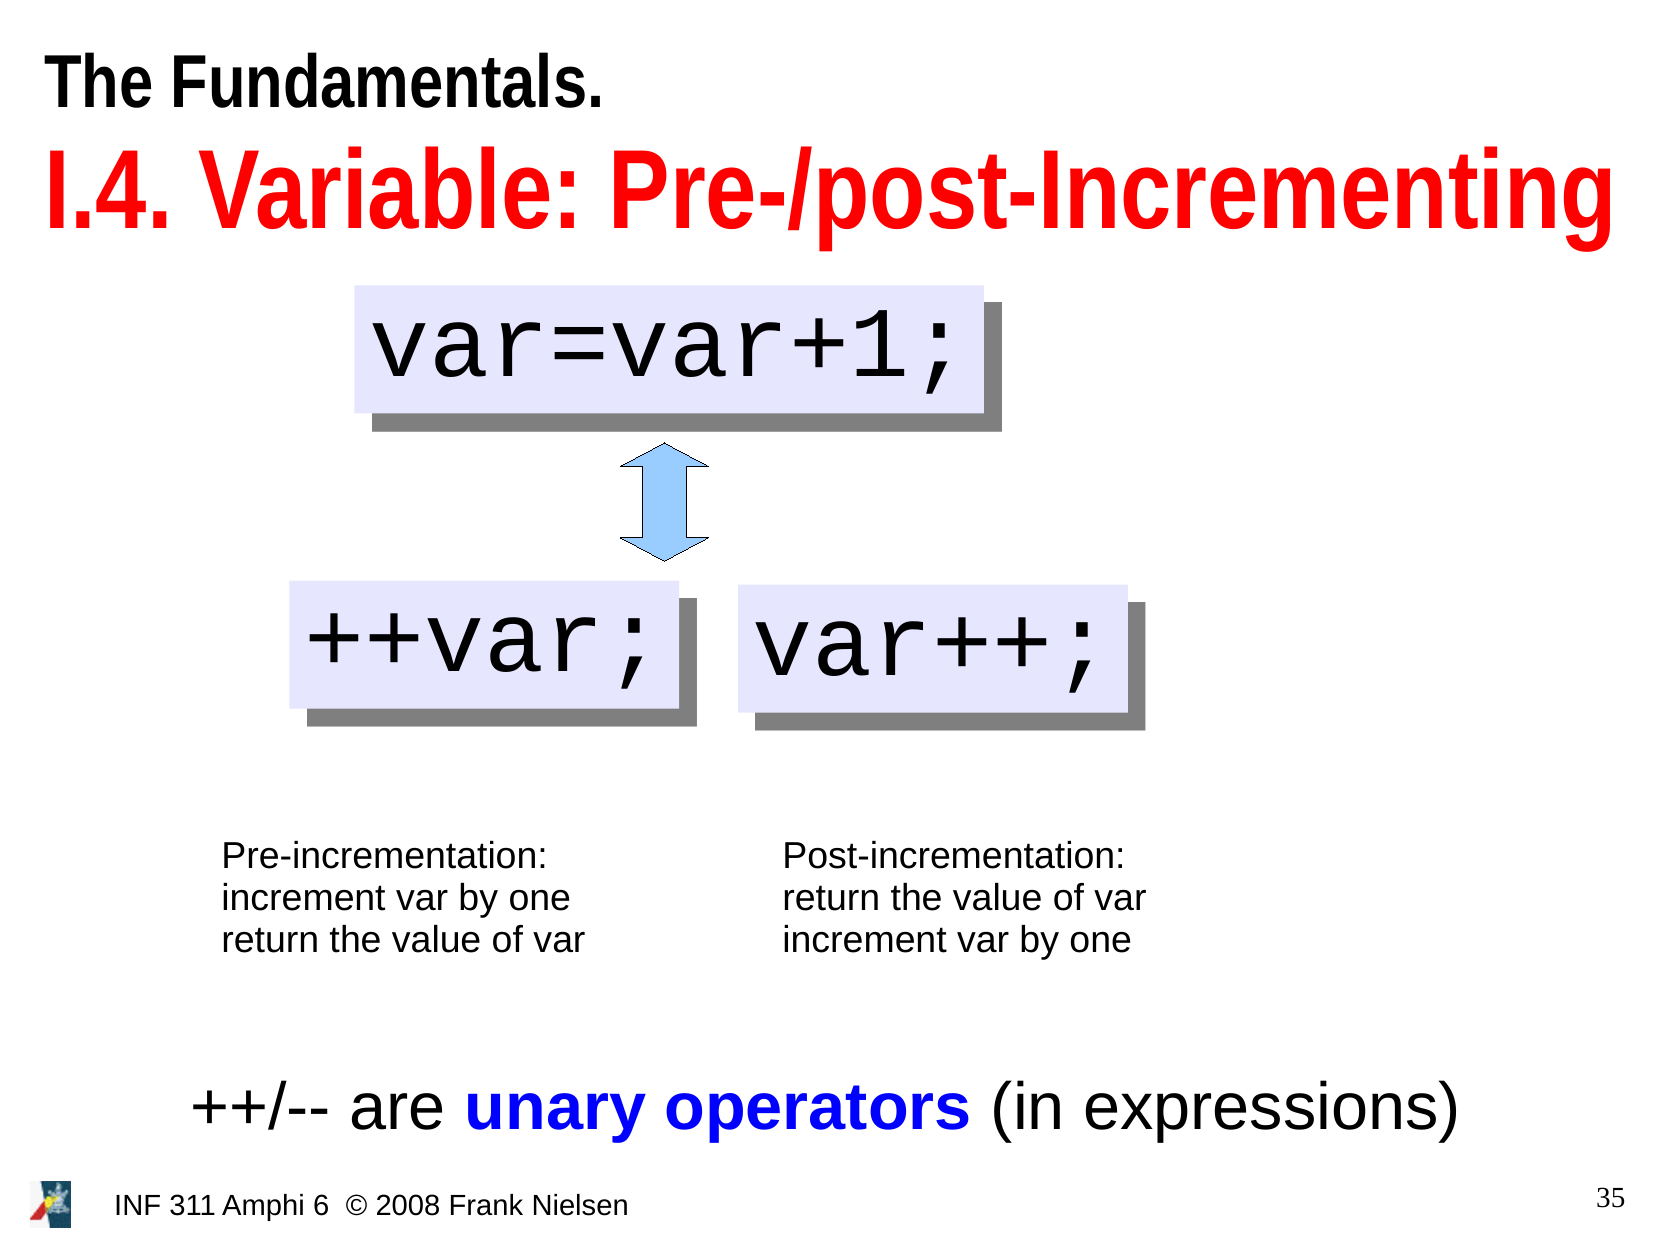

The Fundamentals.
I.4. Variable: Pre-/post-Incrementing
var=var+1;
++var;
var++;
Pre-incrementation:
increment var by one
return the value of var
Post-incrementation:
return the value of var
increment var by one
++/-- are unary operators (in expressions)